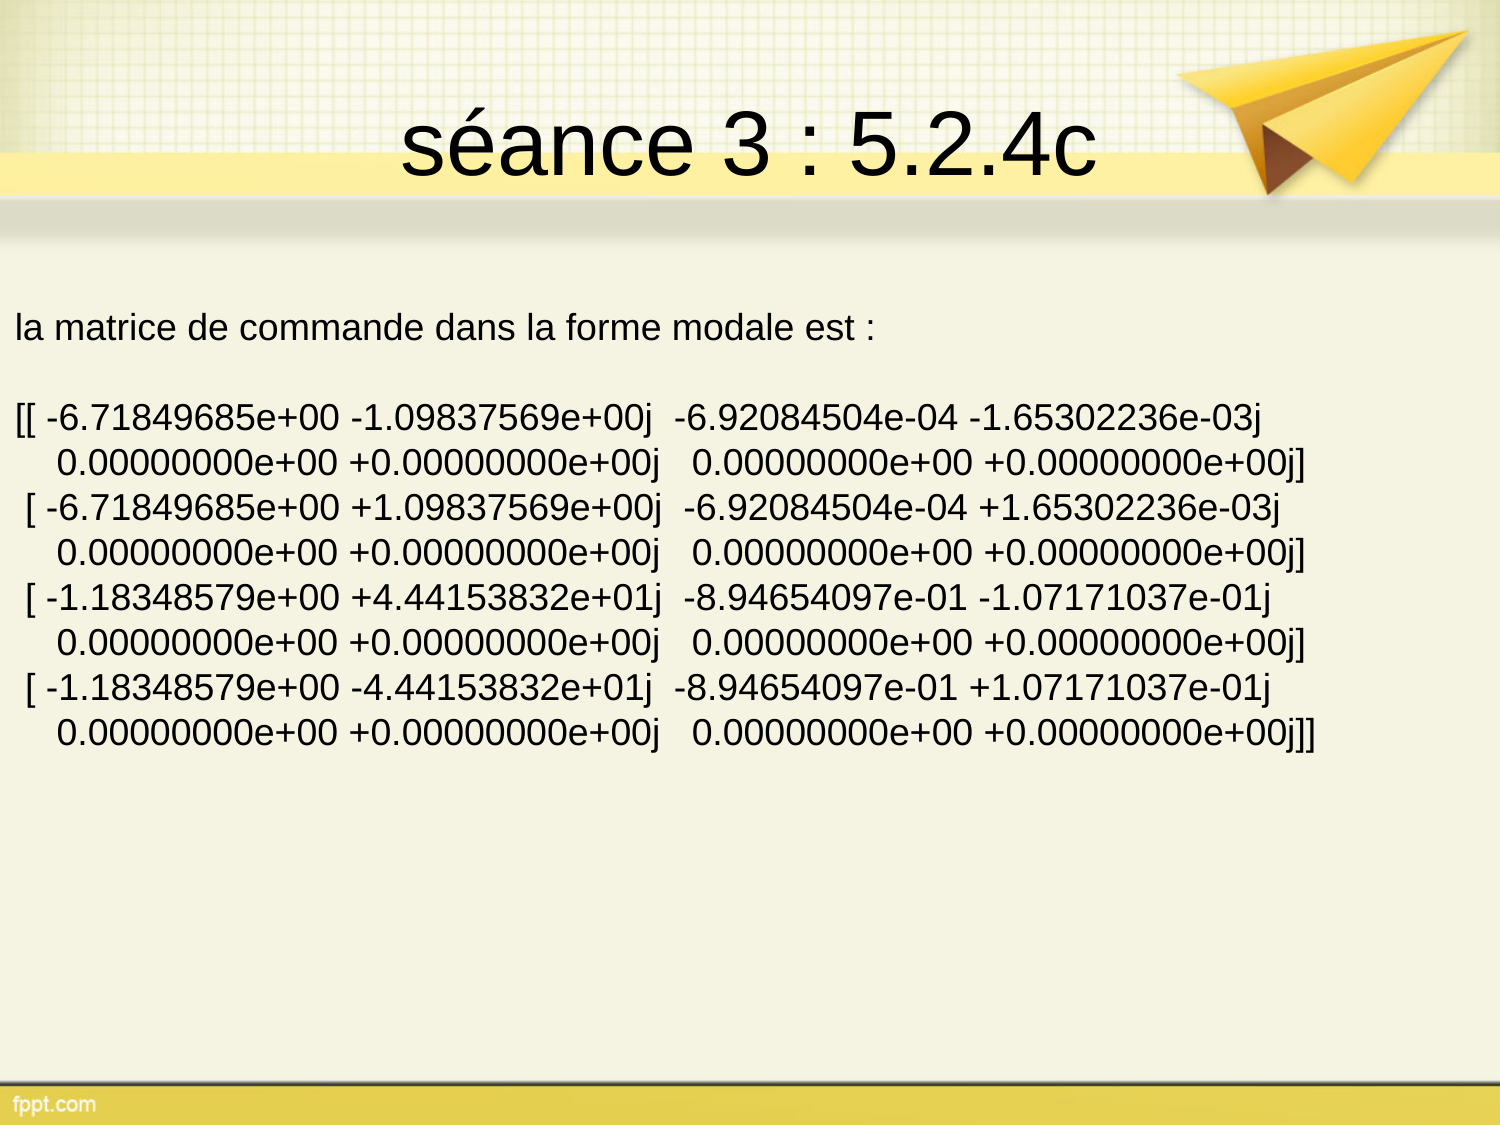

# séance 3 : 5.2.4c
la matrice de commande dans la forme modale est :
[[ -6.71849685e+00 -1.09837569e+00j -6.92084504e-04 -1.65302236e-03j
 0.00000000e+00 +0.00000000e+00j 0.00000000e+00 +0.00000000e+00j]
 [ -6.71849685e+00 +1.09837569e+00j -6.92084504e-04 +1.65302236e-03j
 0.00000000e+00 +0.00000000e+00j 0.00000000e+00 +0.00000000e+00j]
 [ -1.18348579e+00 +4.44153832e+01j -8.94654097e-01 -1.07171037e-01j
 0.00000000e+00 +0.00000000e+00j 0.00000000e+00 +0.00000000e+00j]
 [ -1.18348579e+00 -4.44153832e+01j -8.94654097e-01 +1.07171037e-01j
 0.00000000e+00 +0.00000000e+00j 0.00000000e+00 +0.00000000e+00j]]